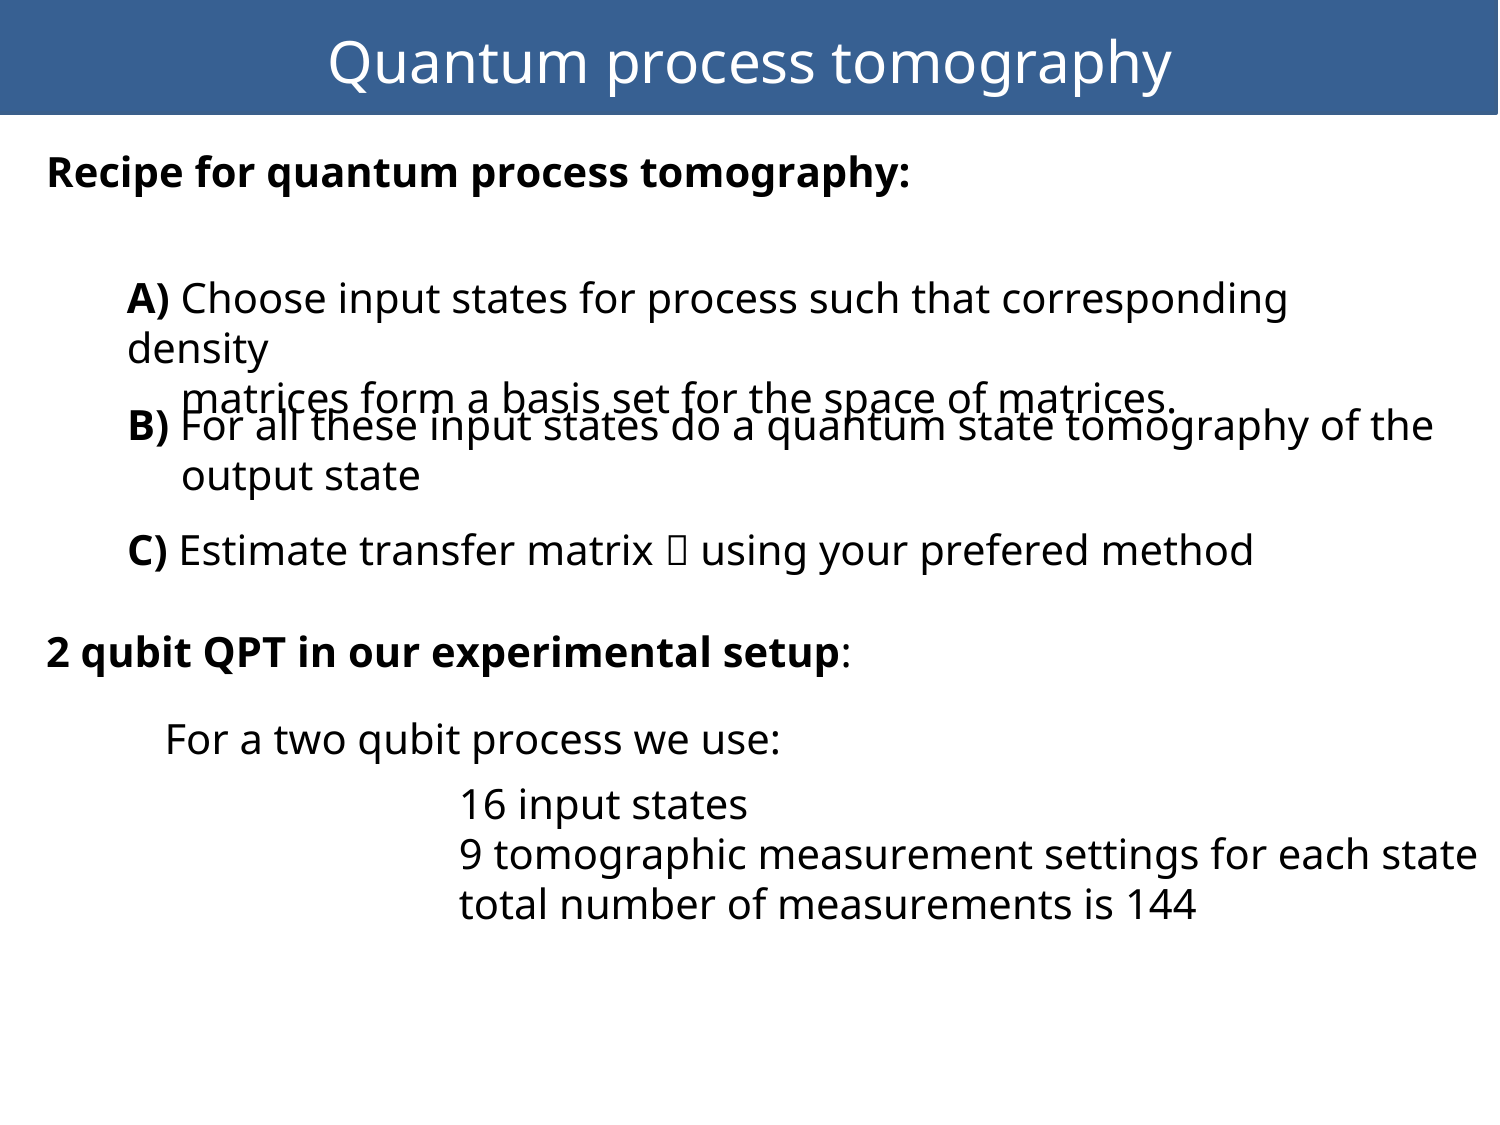

Quantum process tomography
Recipe for quantum process tomography:
A) Choose input states for process such that corresponding density
 matrices form a basis set for the space of matrices.
B) For all these input states do a quantum state tomography of the
 output state
C) Estimate transfer matrix  using your prefered method
2 qubit QPT in our experimental setup:
For a two qubit process we use:
16 input states
9 tomographic measurement settings for each state
total number of measurements is 144